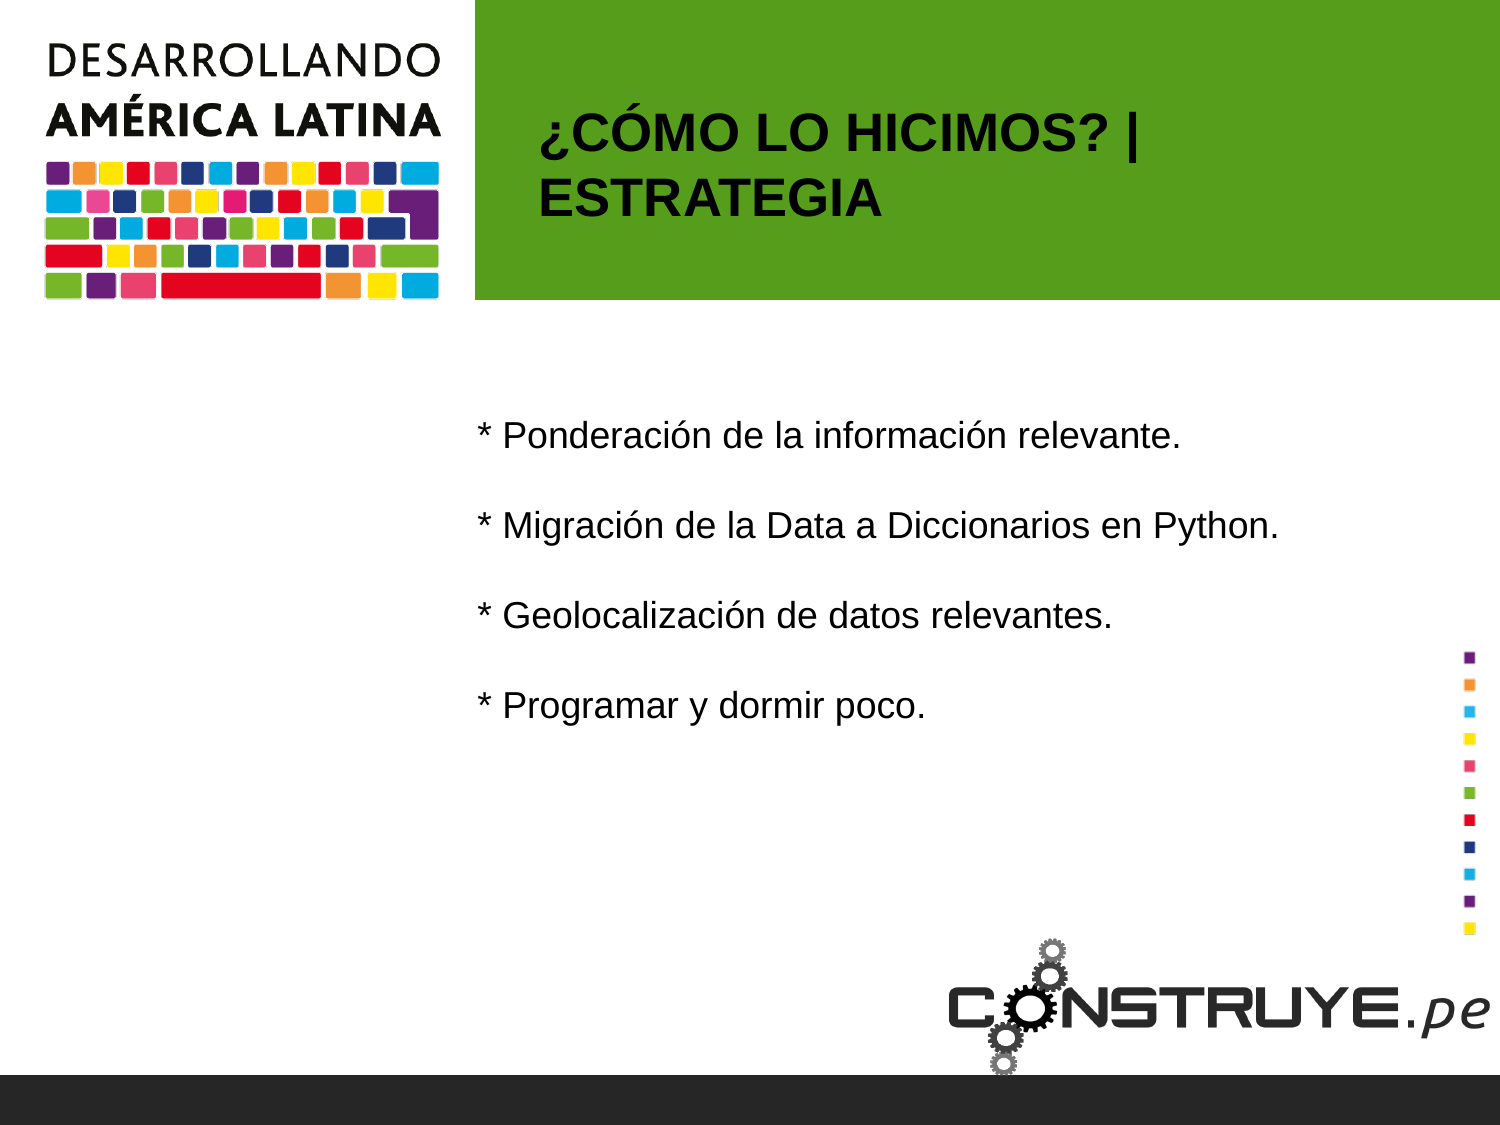

¿CÓMO LO HICIMOS? | ESTRATEGIA
* Ponderación de la información relevante.
* Migración de la Data a Diccionarios en Python.
* Geolocalización de datos relevantes.
* Programar y dormir poco.